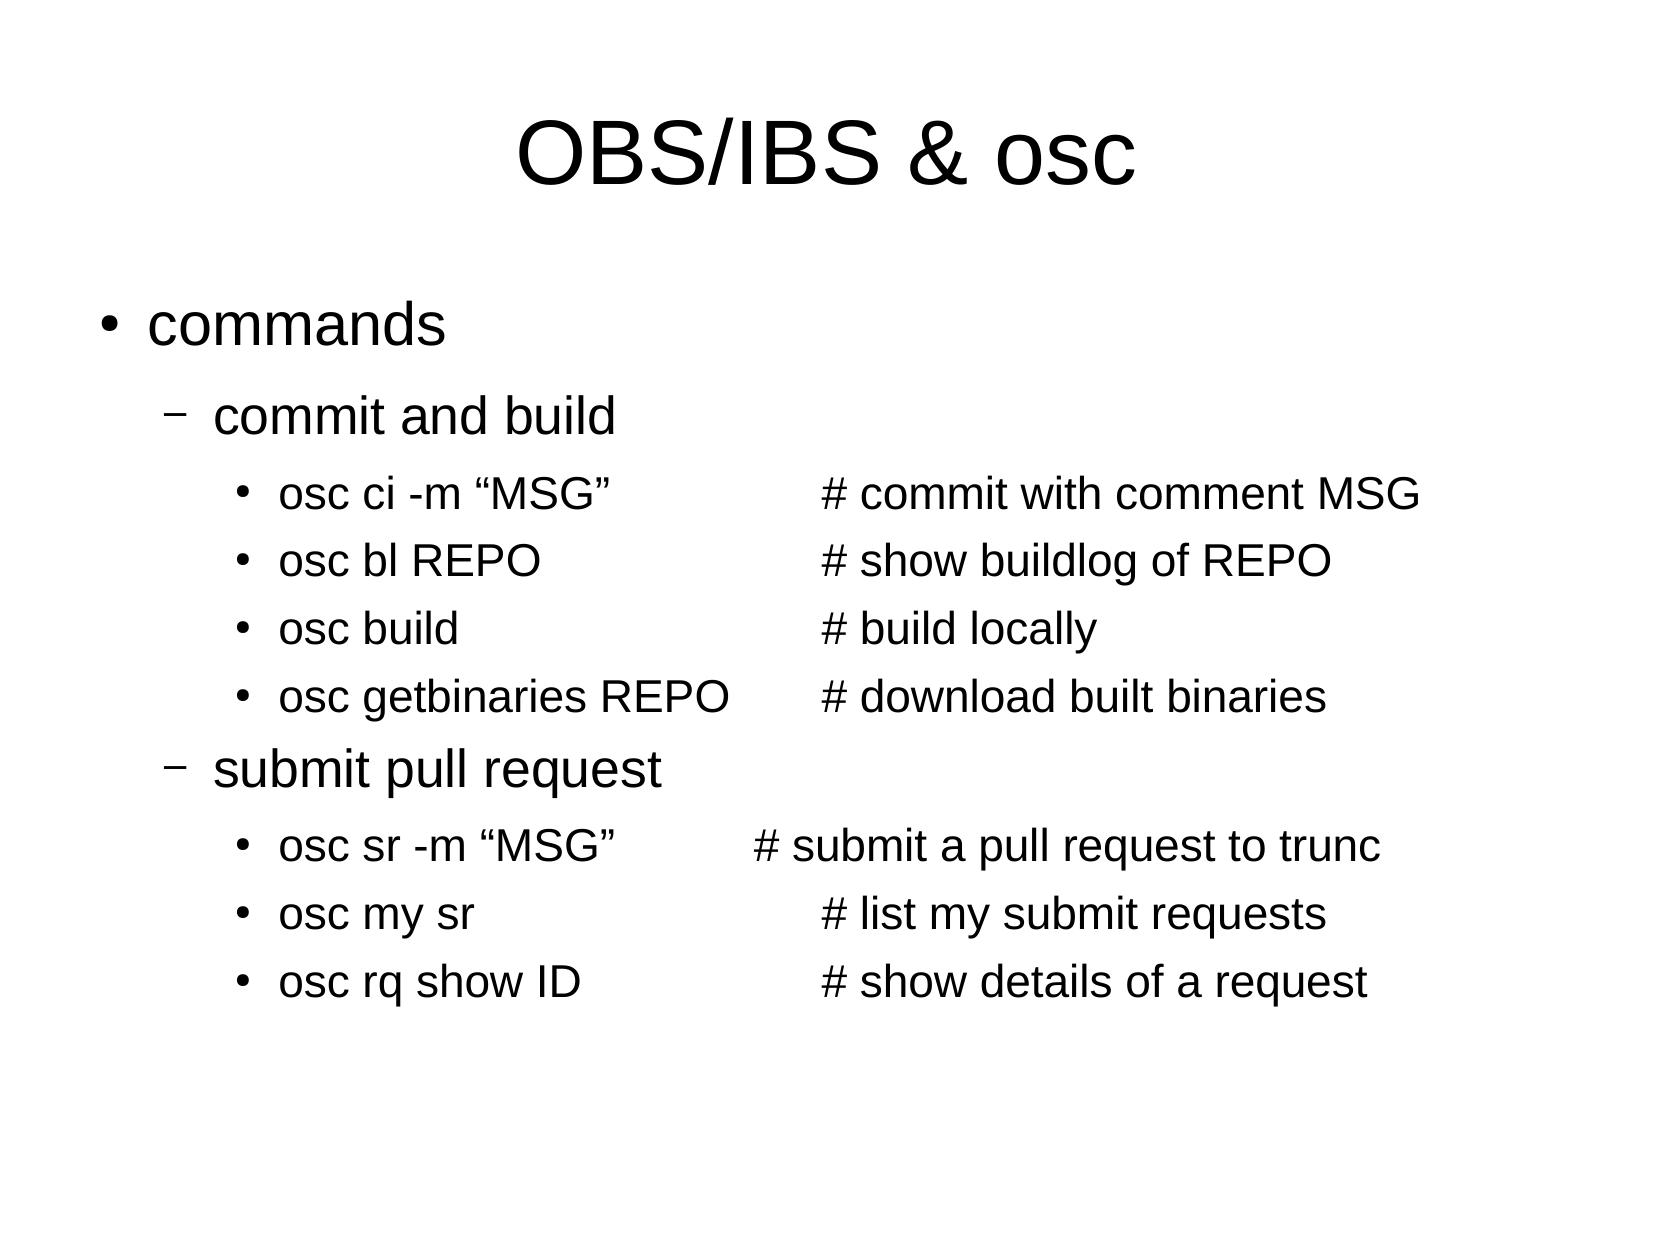

# OBS/IBS & osc
commands
commit and build
osc ci -m “MSG” 			# commit with comment MSG
osc bl REPO			 		# show buildlog of REPO
osc build				 		# build locally
osc getbinaries REPO		# download built binaries
submit pull request
osc sr -m “MSG”			# submit a pull request to trunc
osc my sr				 		# list my submit requests
osc rq show ID				# show details of a request